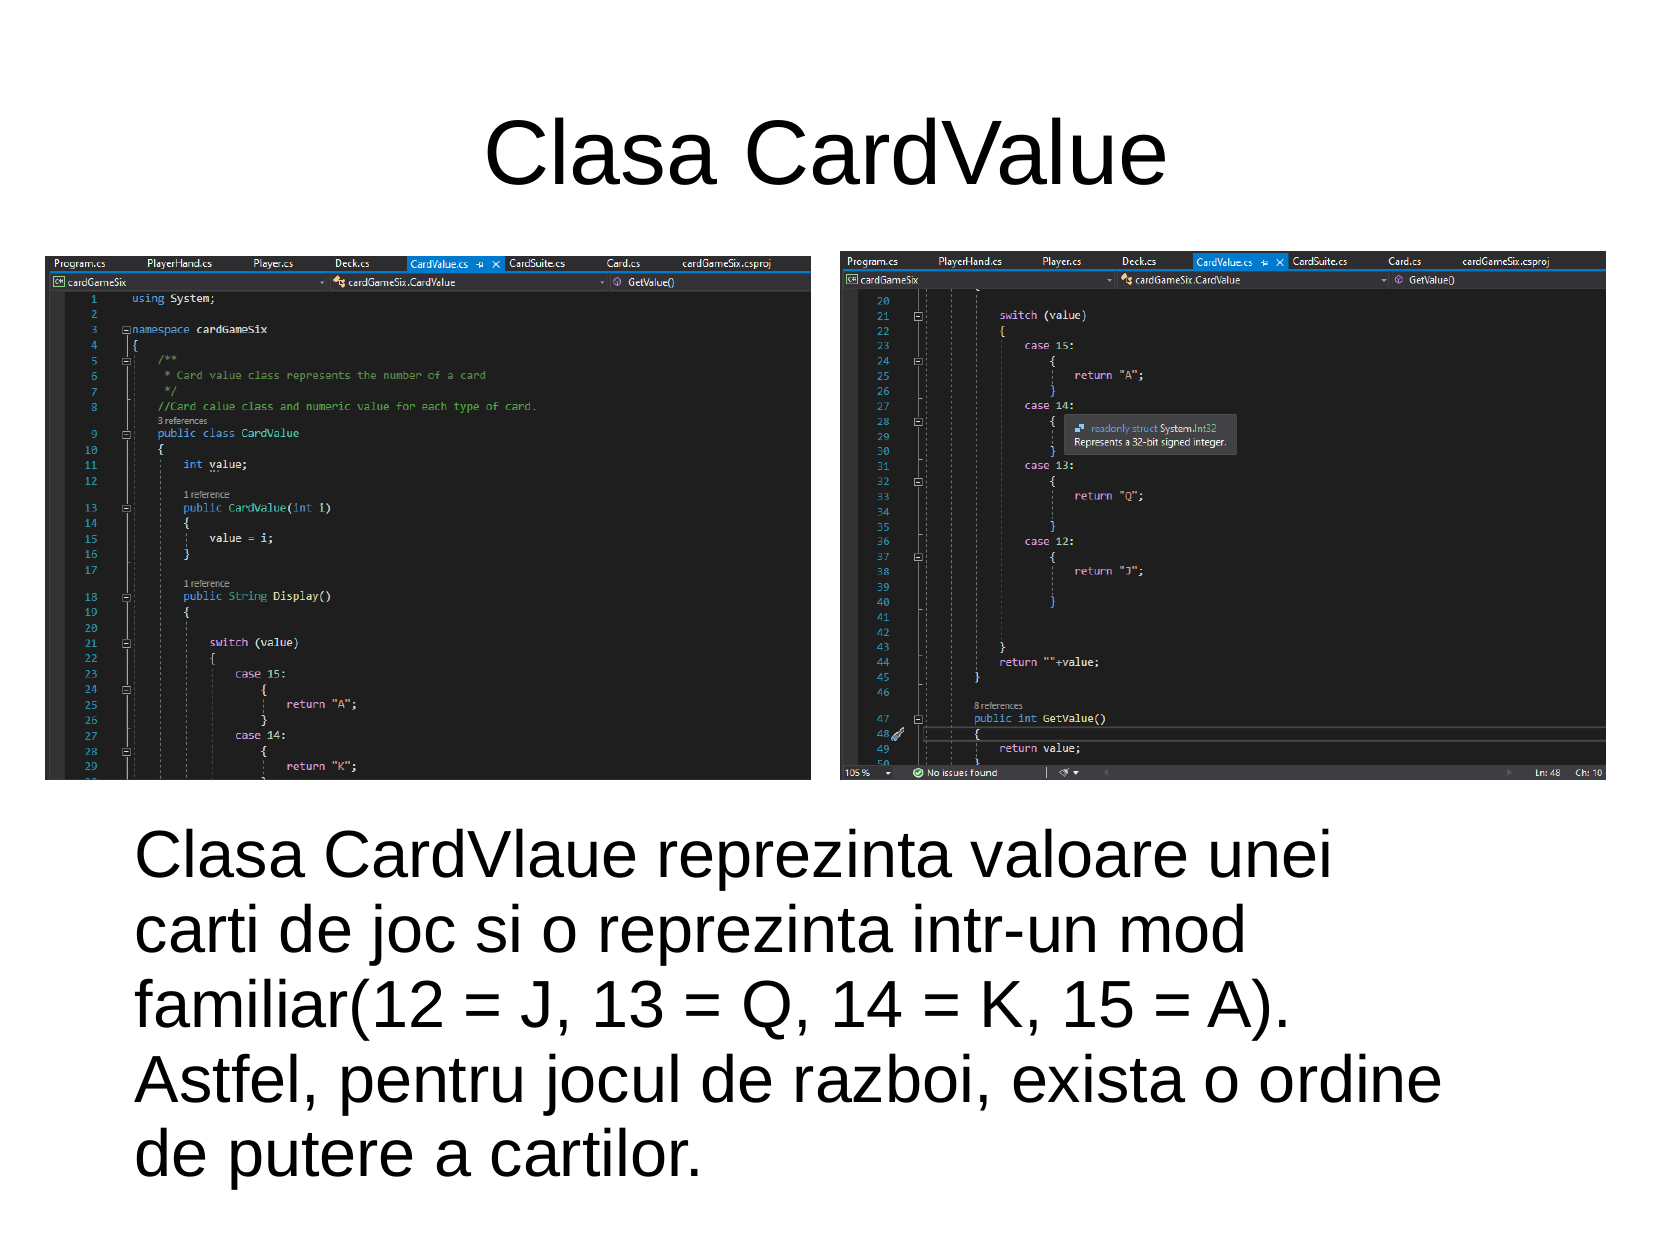

# Clasa CardValue
Clasa CardVlaue reprezinta valoare unei carti de joc si o reprezinta intr-un mod familiar(12 = J, 13 = Q, 14 = K, 15 = A). Astfel, pentru jocul de razboi, exista o ordine de putere a cartilor.